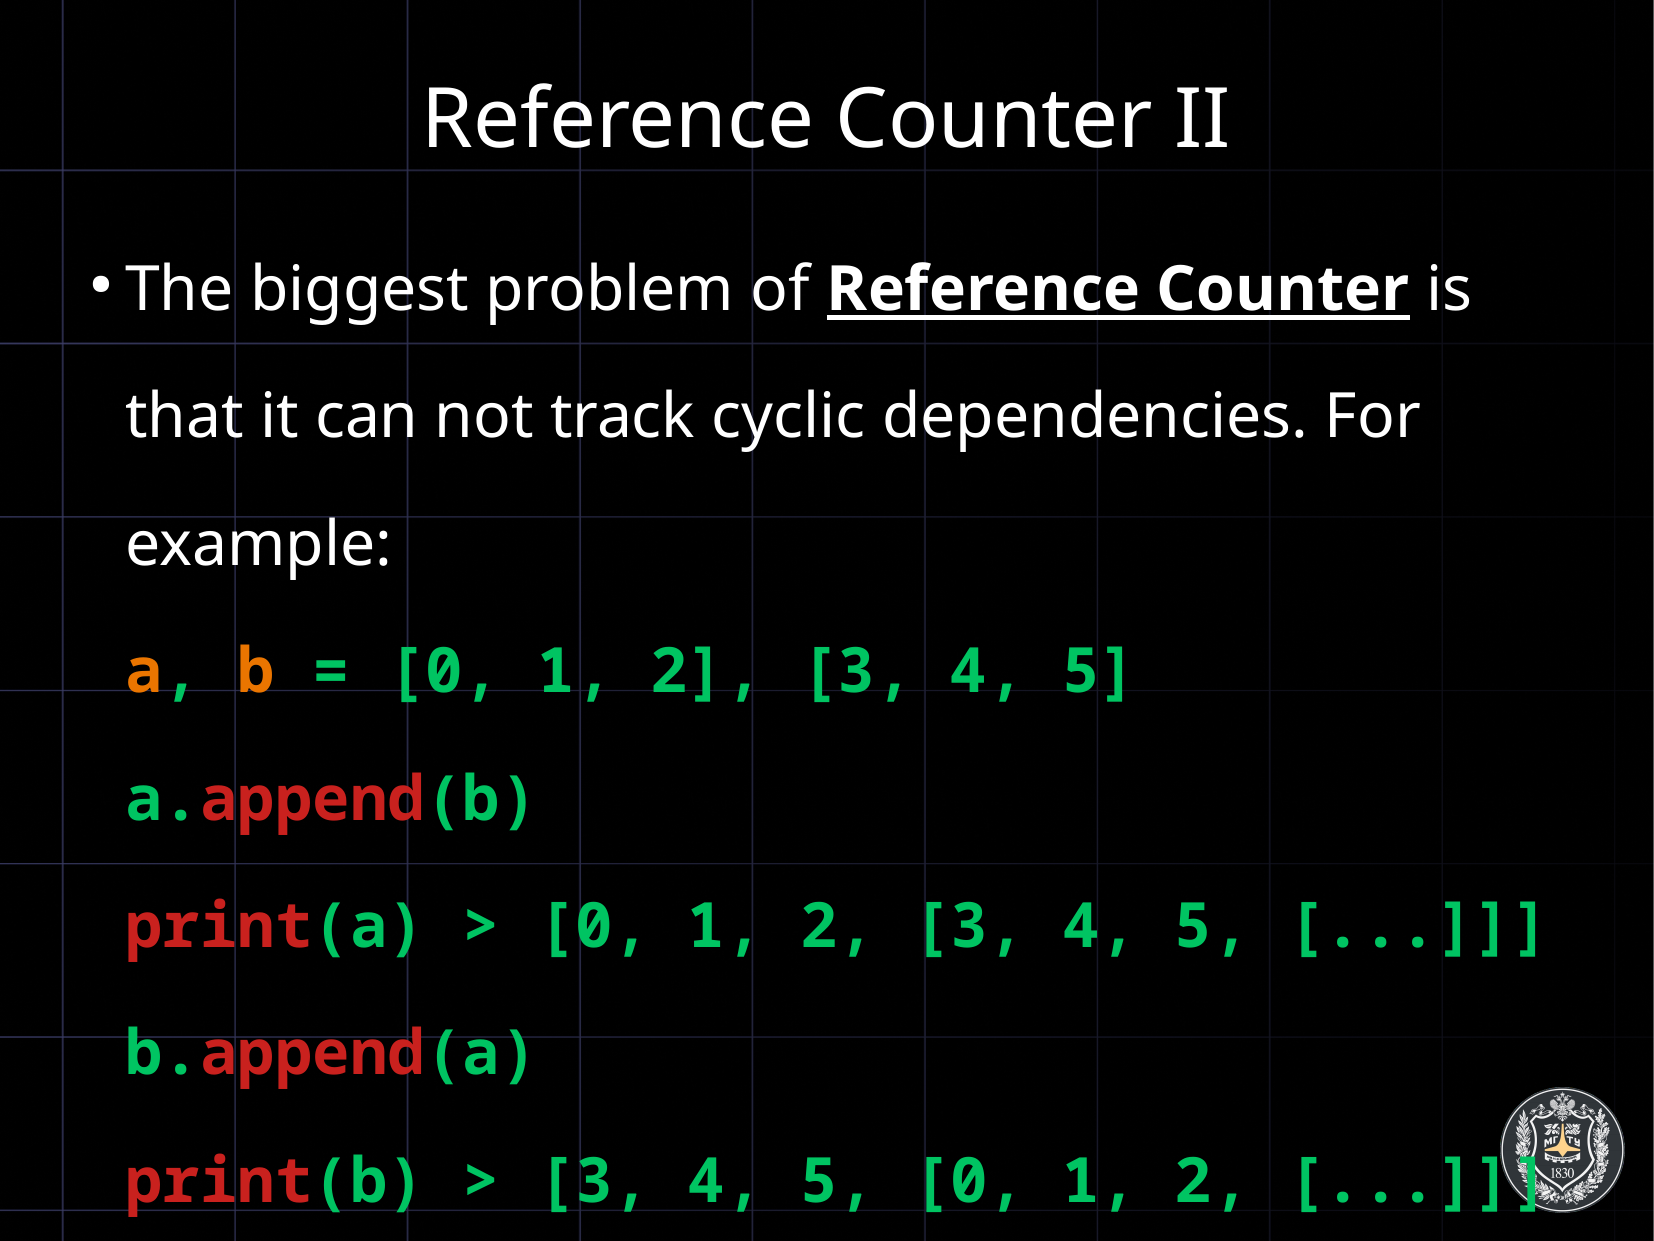

# Reference Counter II
The biggest problem of Reference Counter is that it can not track cyclic dependencies. For example:
a, b = [0, 1, 2], [3, 4, 5]
a.append(b)
print(a) > [0, 1, 2, [3, 4, 5, [...]]]
b.append(a)
print(b) > [3, 4, 5, [0, 1, 2, [...]]]
a = 5
print(b) > [3, 4, 5, [0, 1, 2, […]]]
b = 6
# lists still reference each other